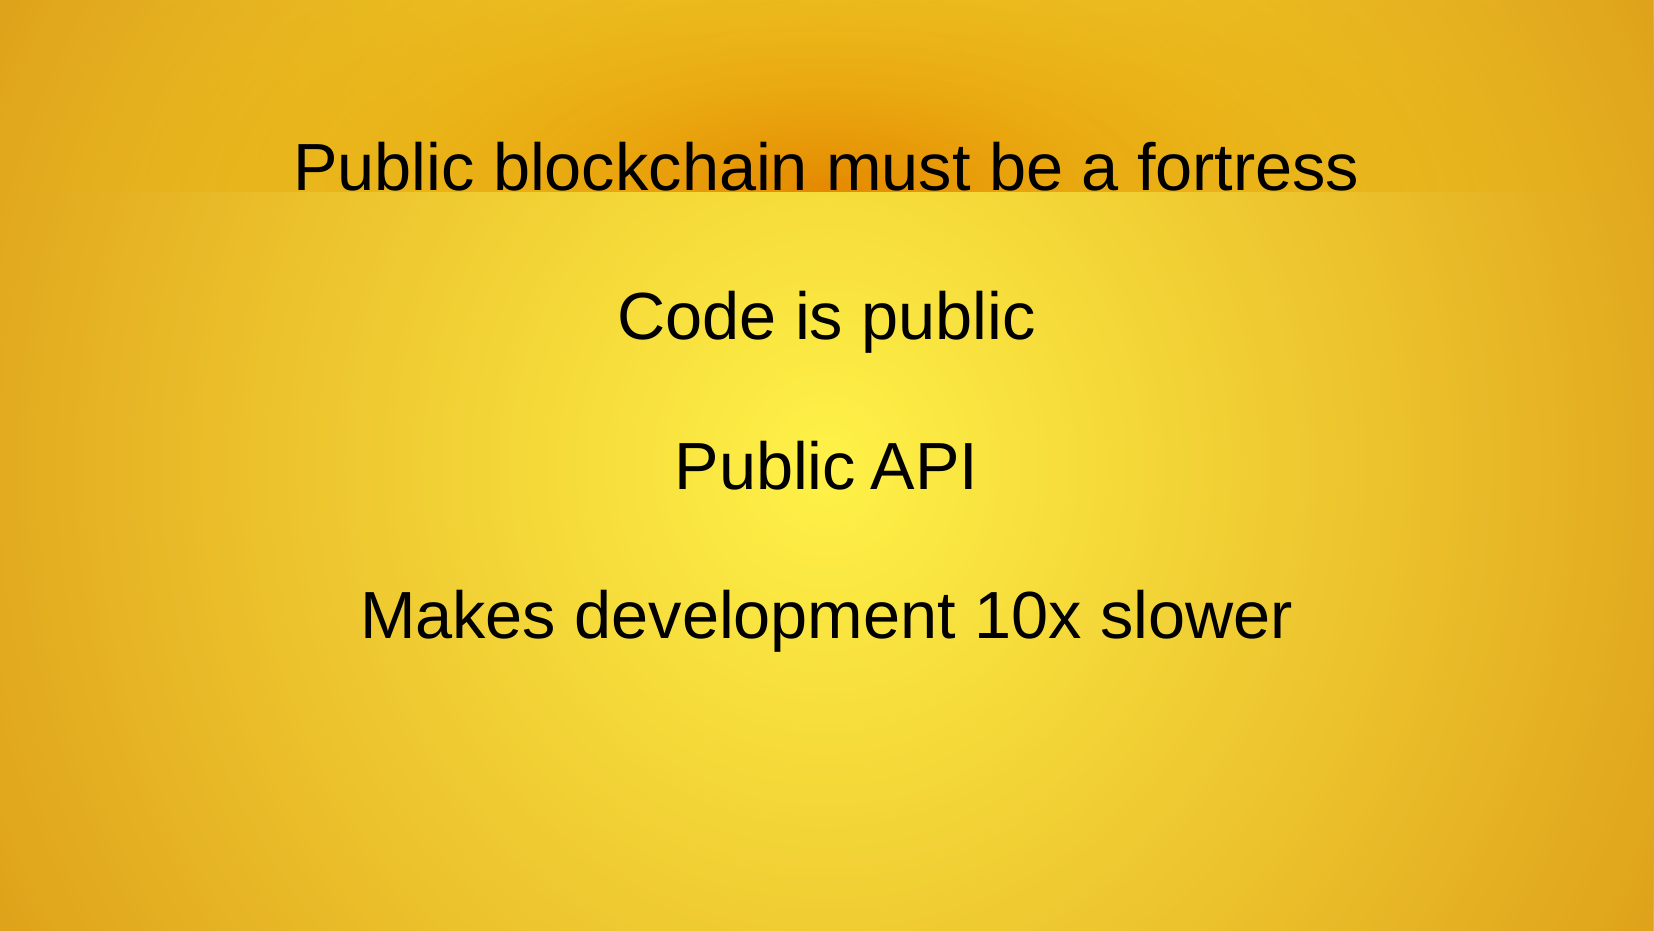

# Public blockchain must be a fortress
Code is public
Public API
Makes development 10x slower